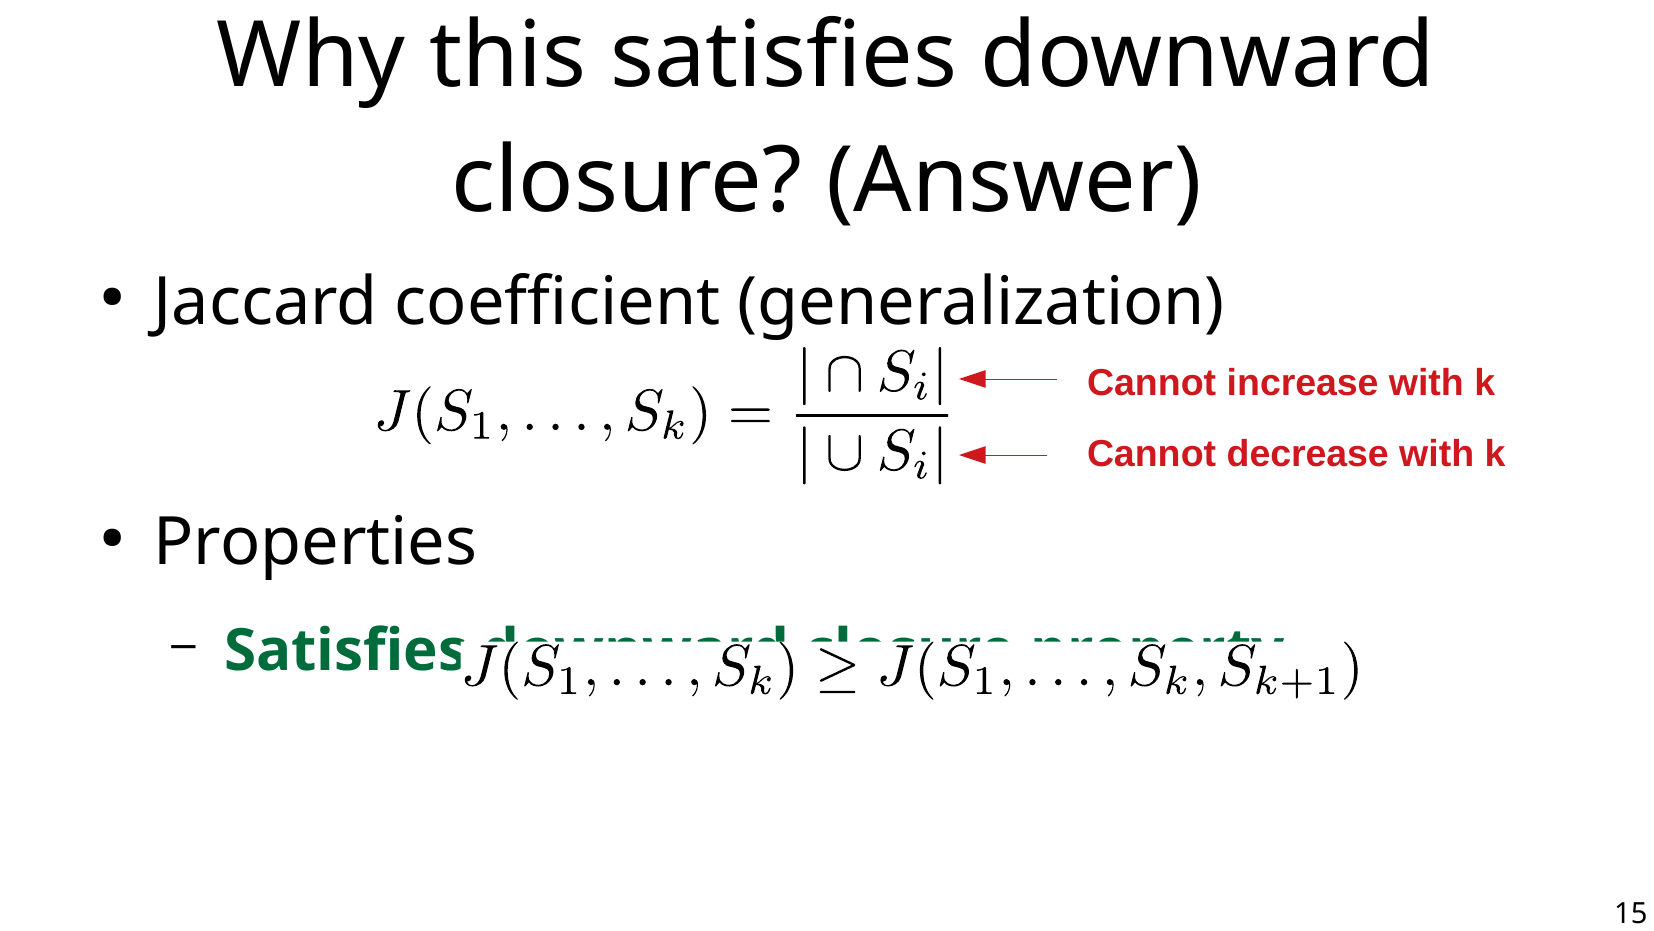

# Why this satisfies downward closure? (Answer)
Jaccard coefficient (generalization)
Properties
Satisfies downward closure property
Cannot increase with k
Cannot decrease with k
15